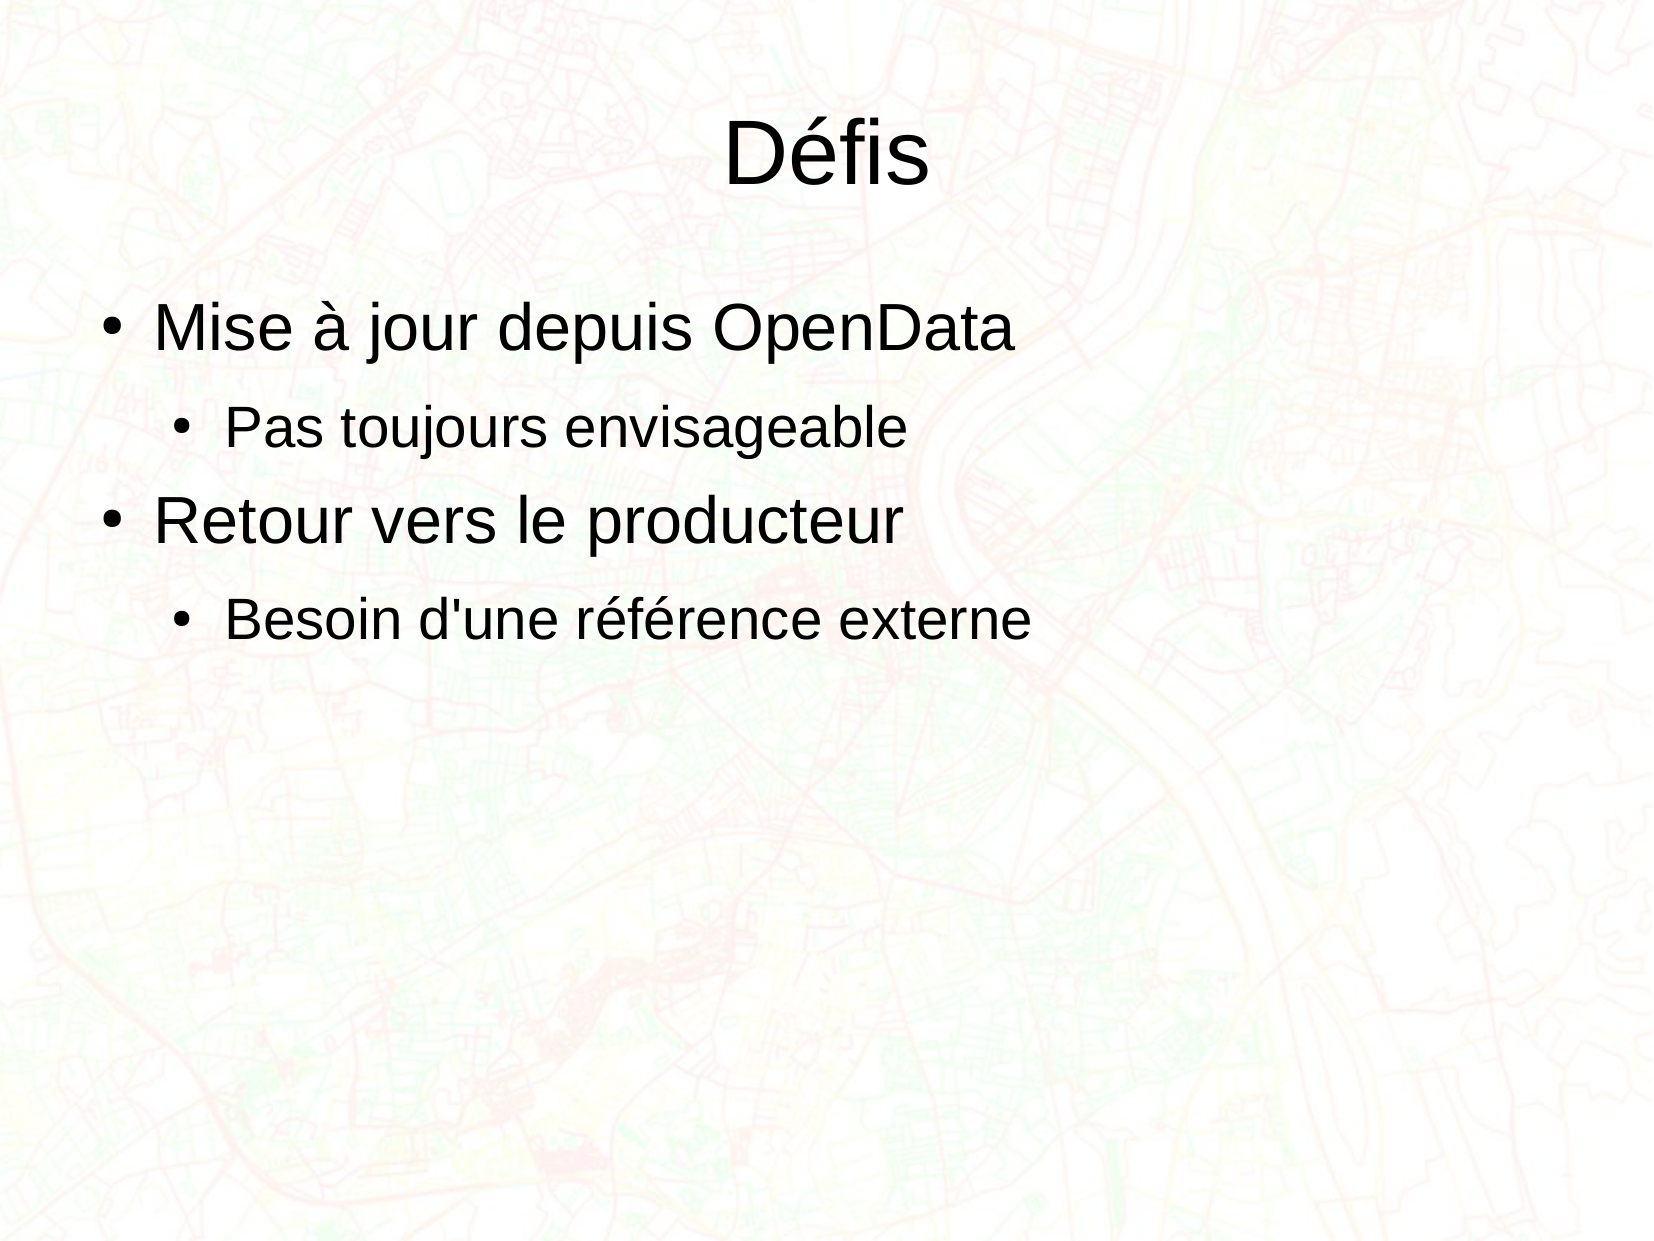

# Défis
Mise à jour depuis OpenData
Pas toujours envisageable
Retour vers le producteur
Besoin d'une référence externe